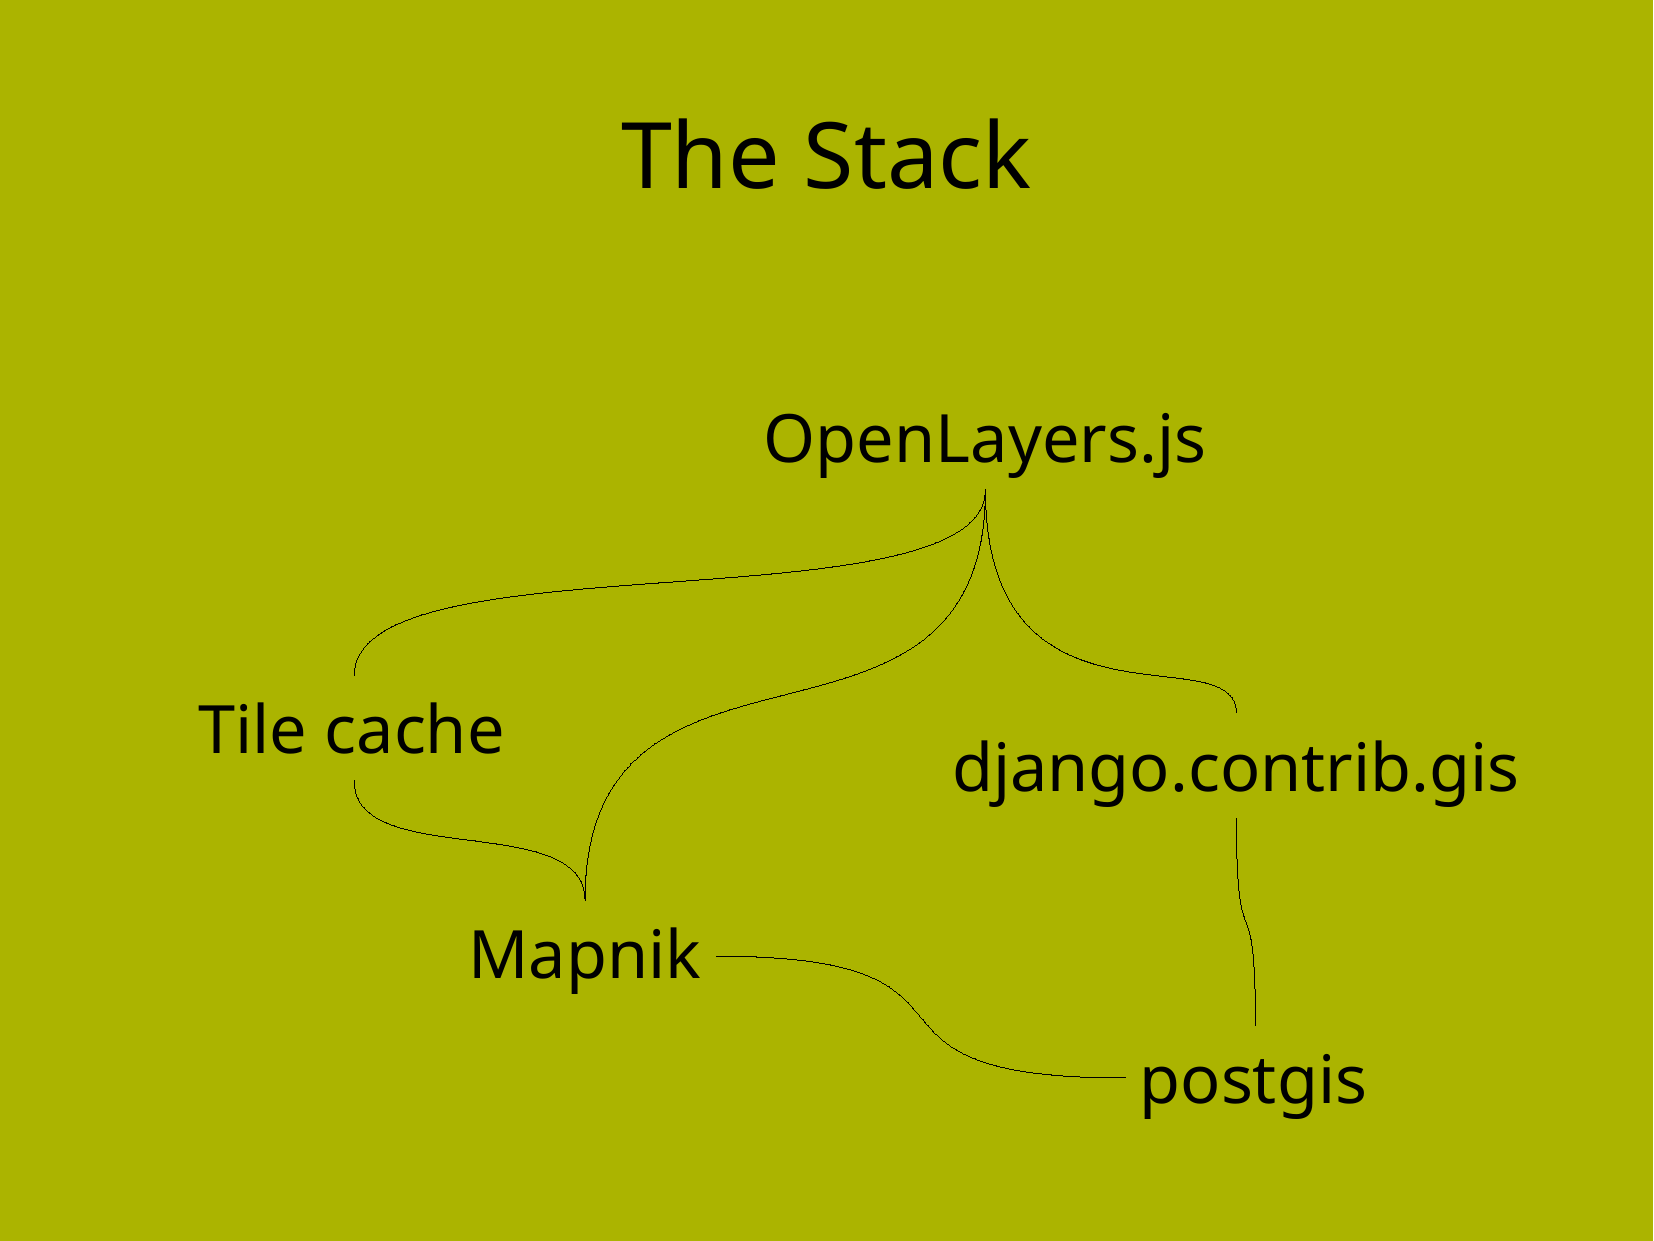

# The Stack
OpenLayers.js
Tile cache
django.contrib.gis
Mapnik
postgis